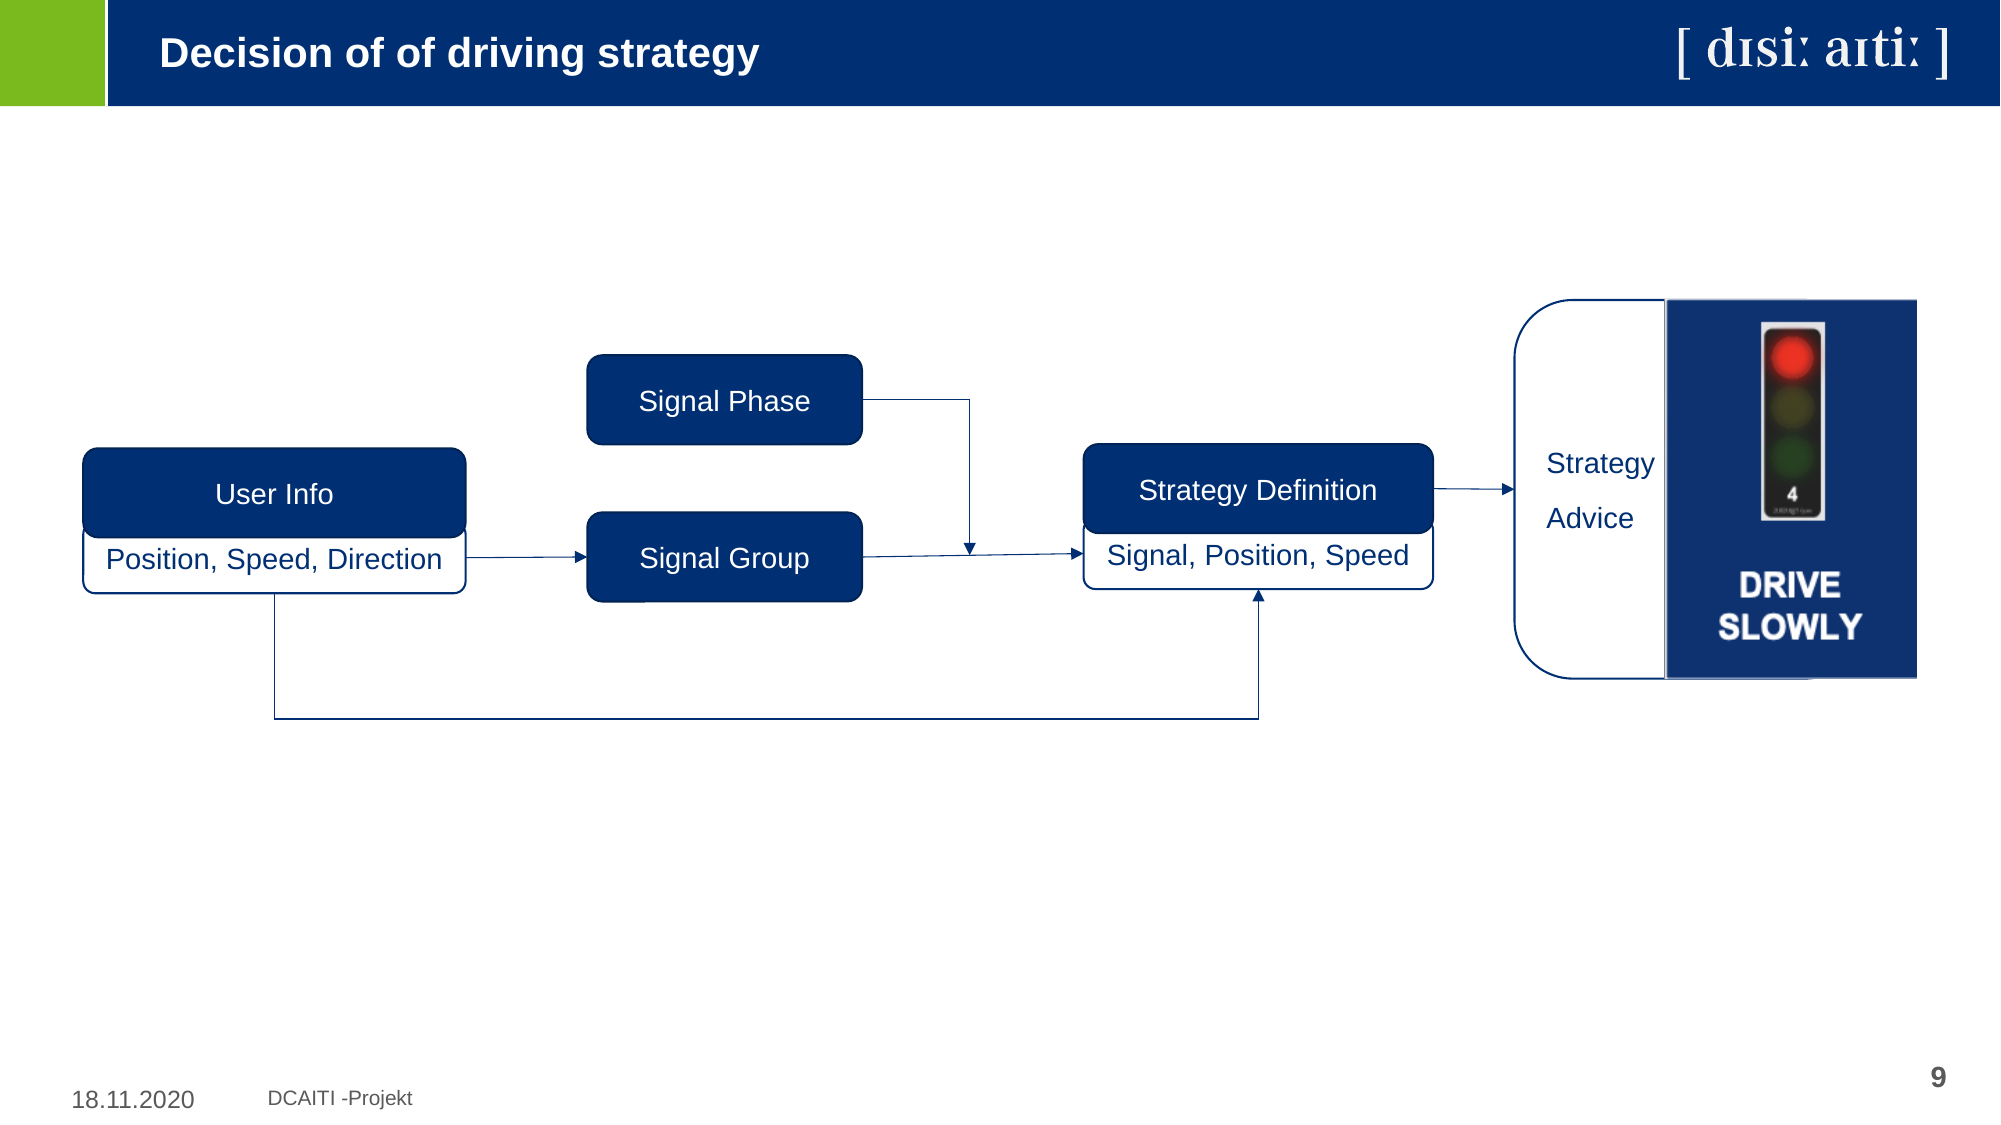

# Decision of of driving strategy
Strategy
Advice
Signal Phase
Strategy Definition
Signal, Position, Speed
User Info
Position, Speed, Direction
Signal Group
18.11.2020
DCAITI -Projekt